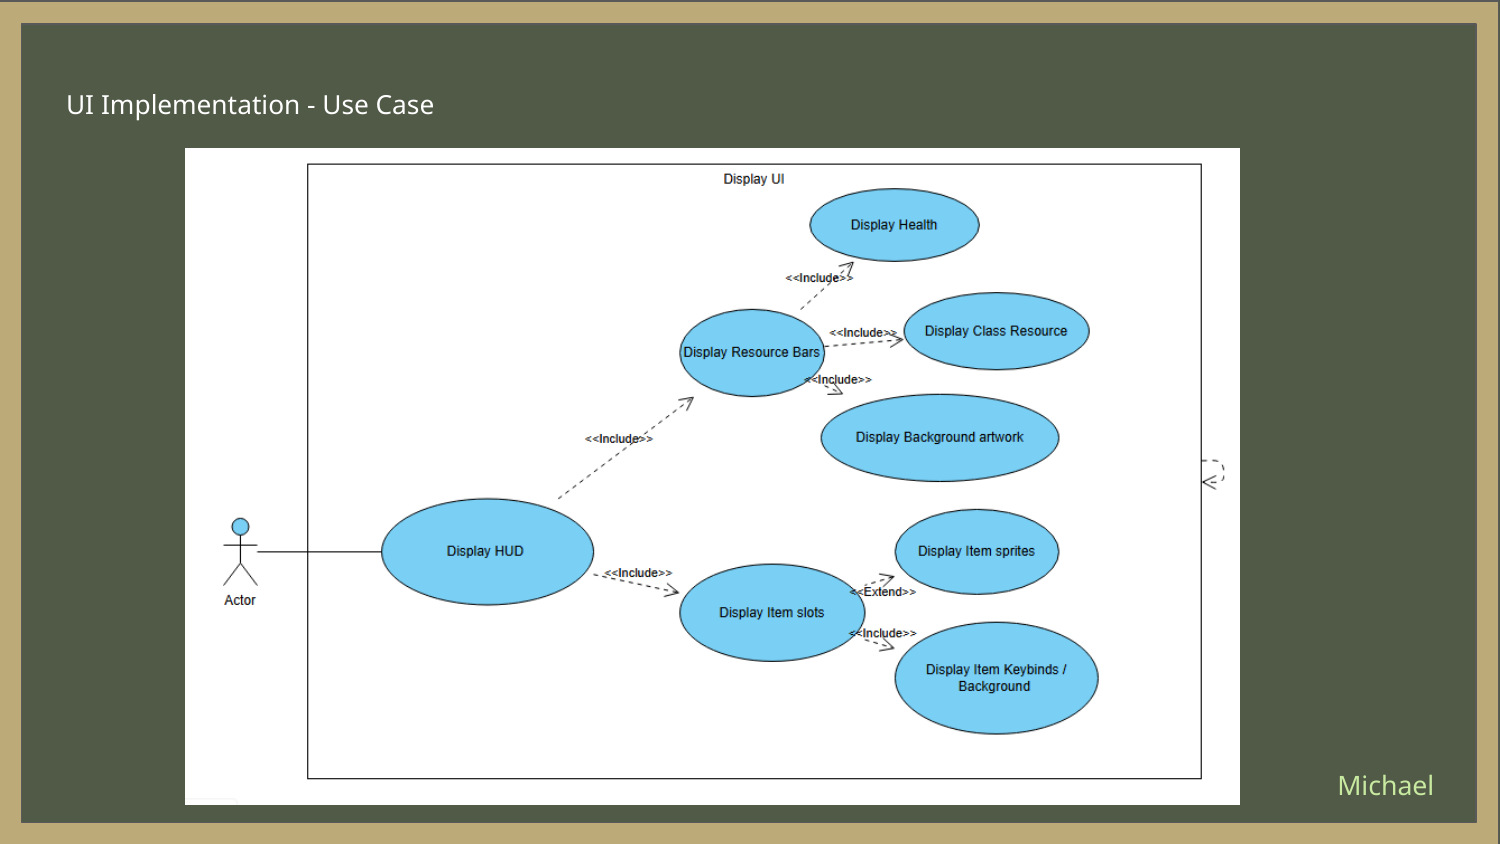

# UI Implementation - Use Case
Michael